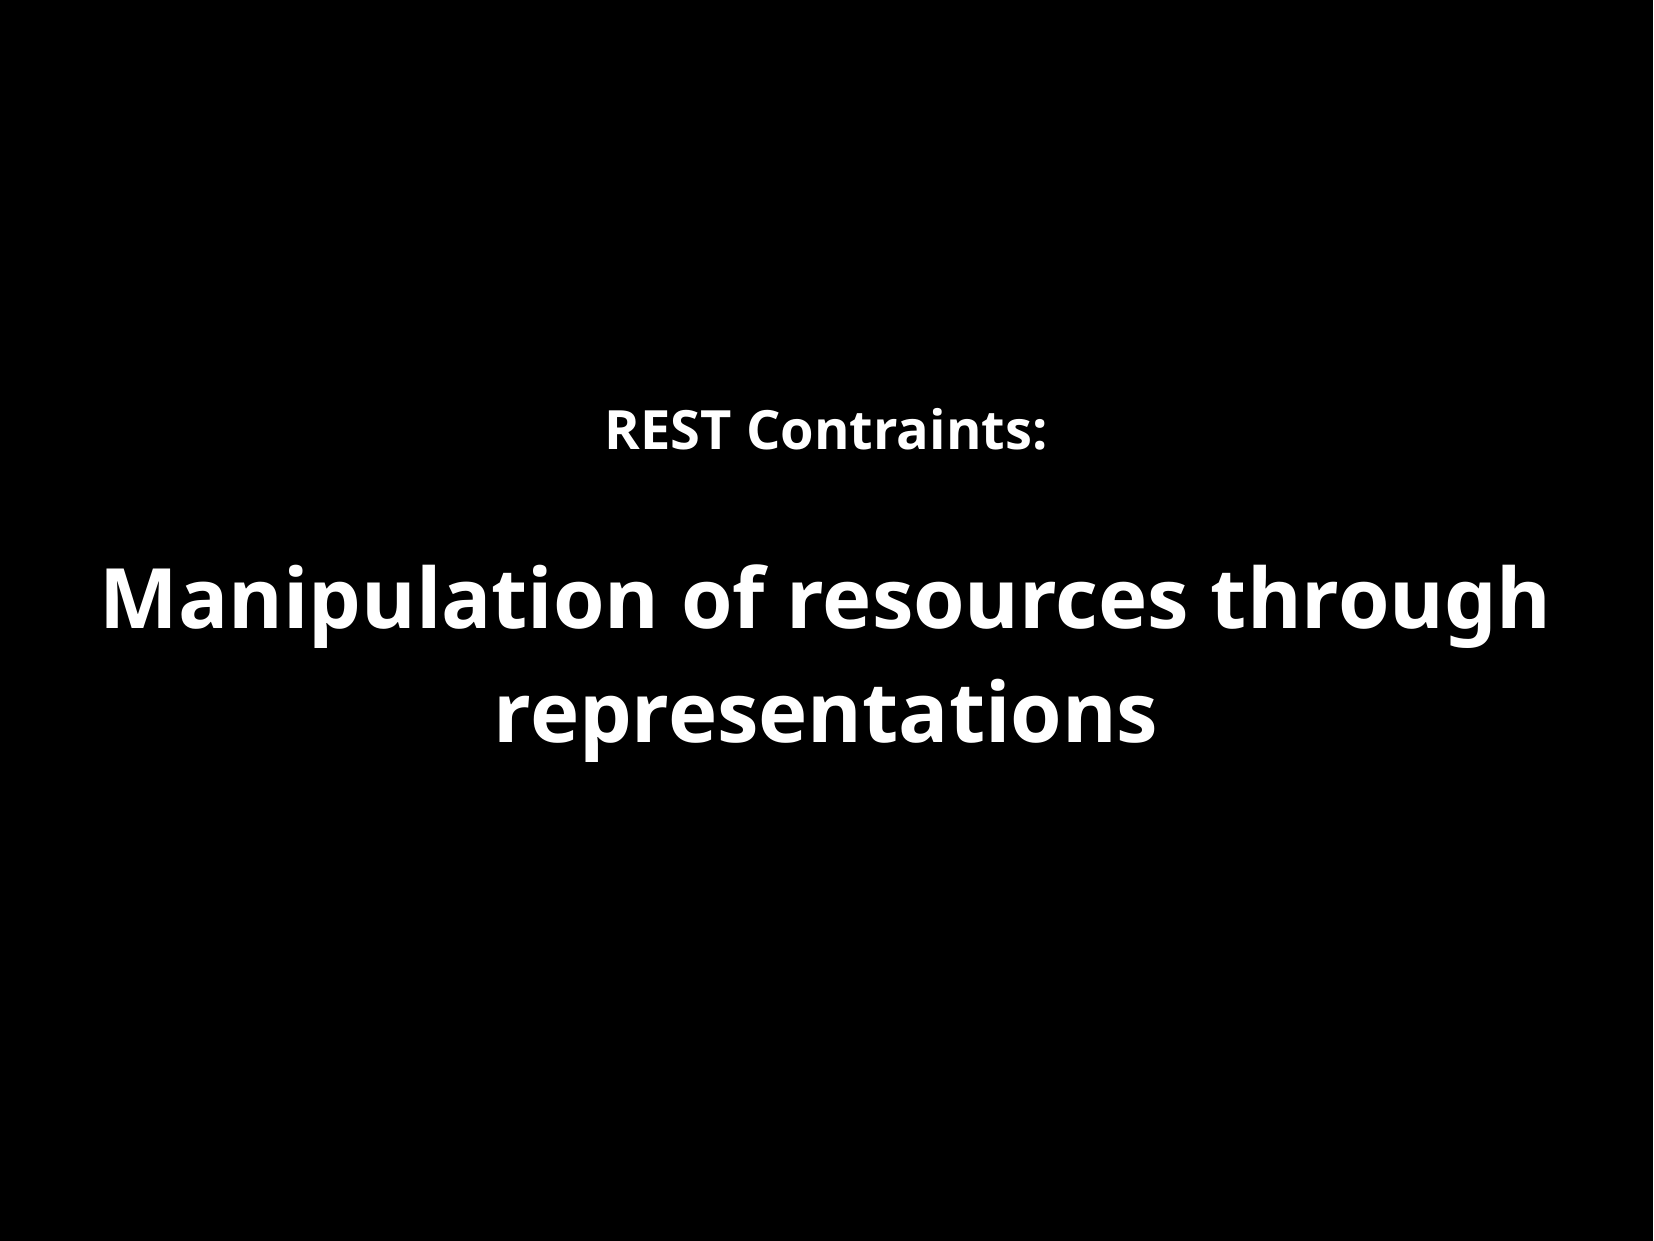

# REST Contraints:
Manipulation of resources through representations